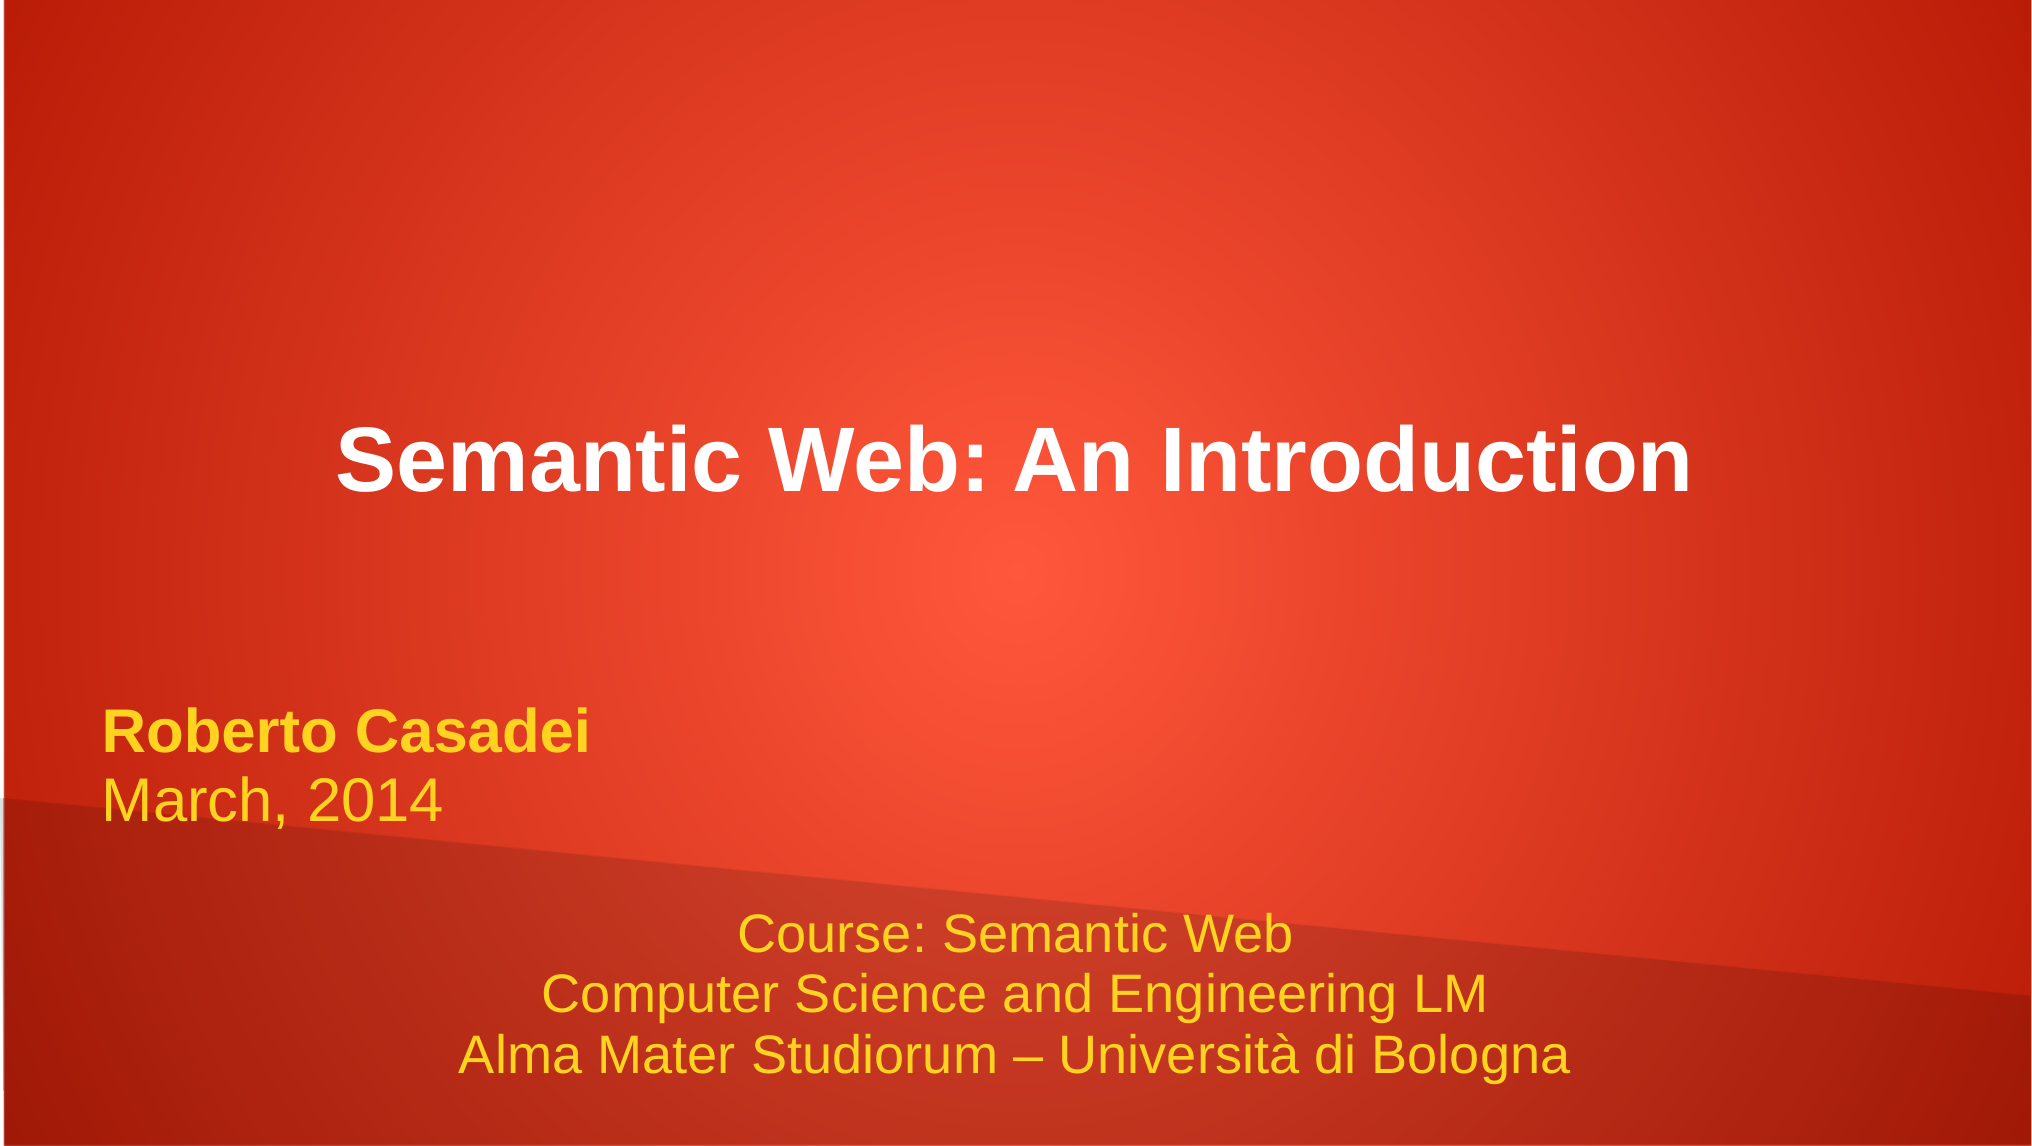

# Semantic Web: An Introduction
Roberto Casadei
March, 2014
Course: Semantic Web
Computer Science and Engineering LM
Alma Mater Studiorum – Università di Bologna